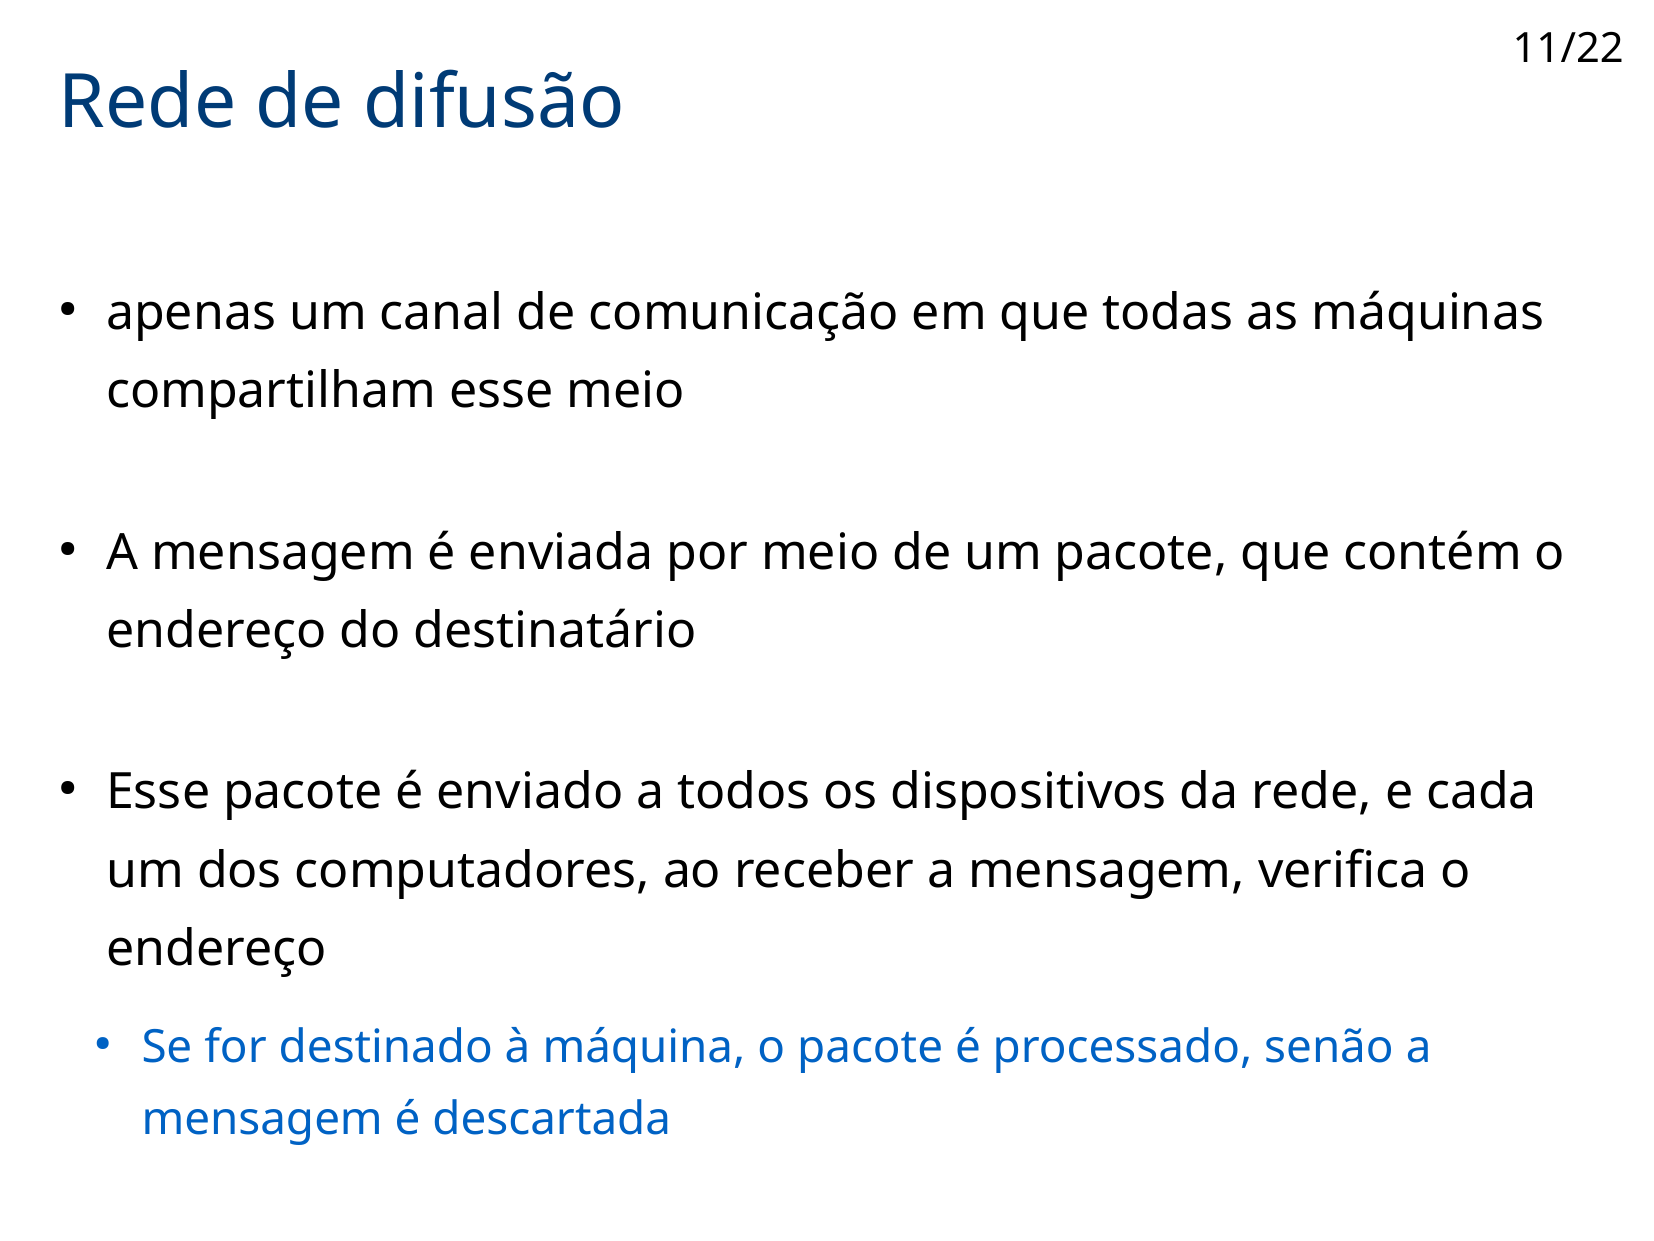

11
# Rede de difusão
apenas um canal de comunicação em que todas as máquinas compartilham esse meio
A mensagem é enviada por meio de um pacote, que contém o endereço do destinatário
Esse pacote é enviado a todos os dispositivos da rede, e cada um dos computadores, ao receber a mensagem, verifica o endereço
Se for destinado à máquina, o pacote é processado, senão a mensagem é descartada